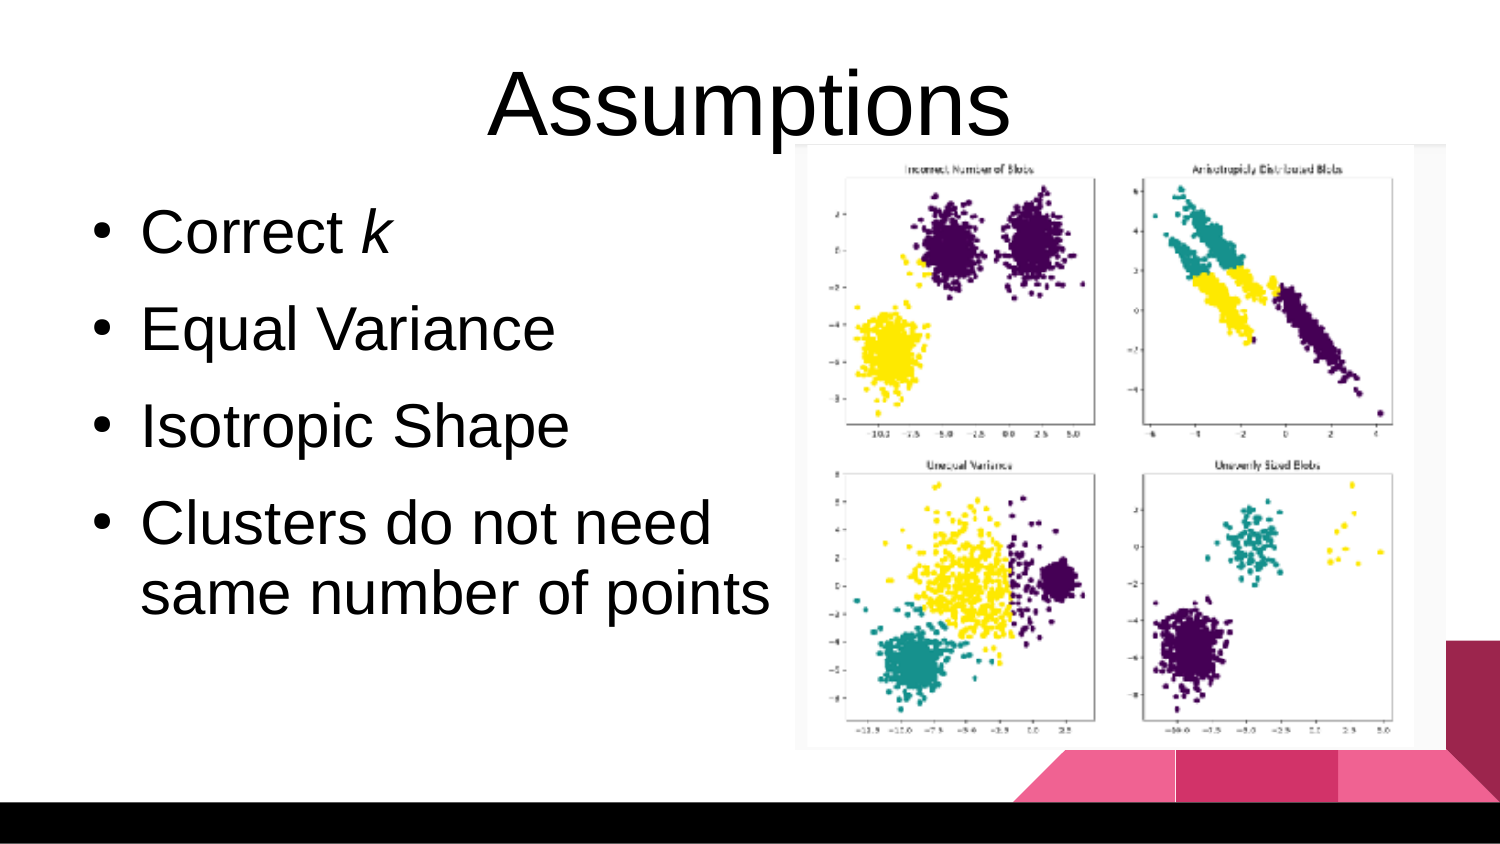

# Assumptions
Correct k
Equal Variance
Isotropic Shape
Clusters do not need same number of points